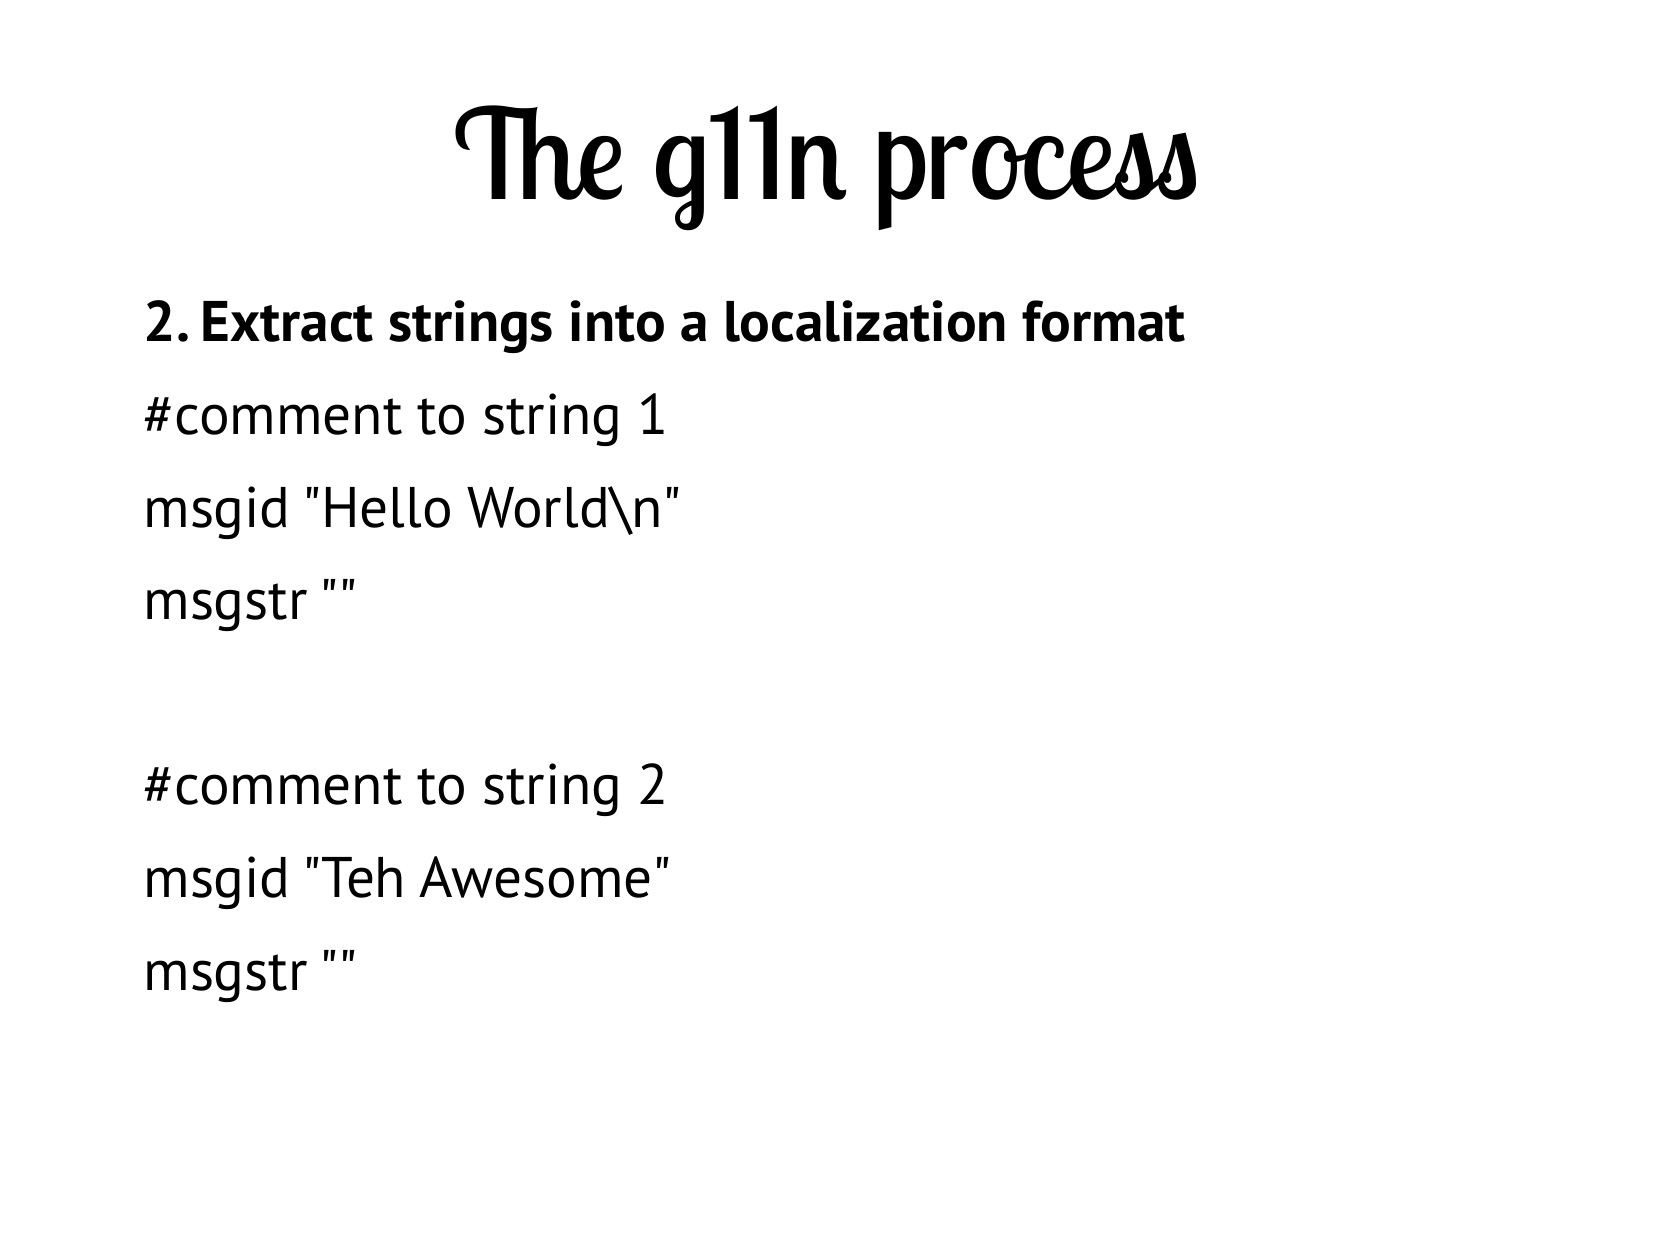

# The g11n process
2. Extract strings into a localization format
#comment to string 1
msgid "Hello World\n"
msgstr ""
#comment to string 2
msgid "Teh Awesome"
msgstr ""